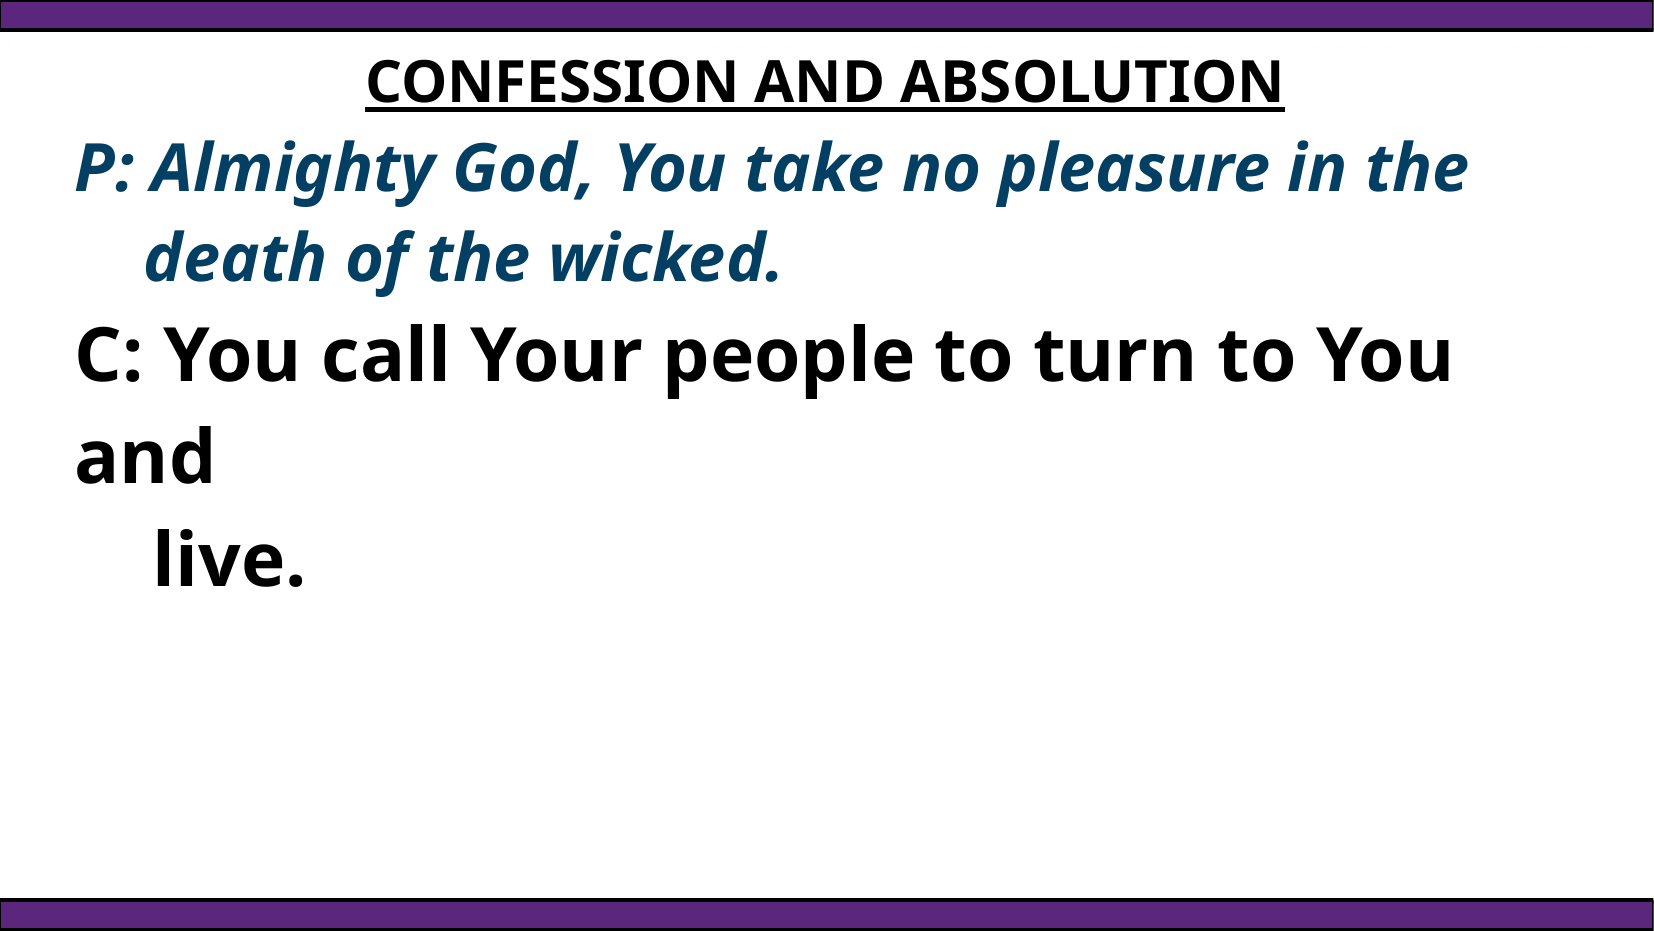

CONFESSION AND ABSOLUTION
P: Almighty God, You take no pleasure in the
 death of the wicked.
C: You call Your people to turn to You and
 live.